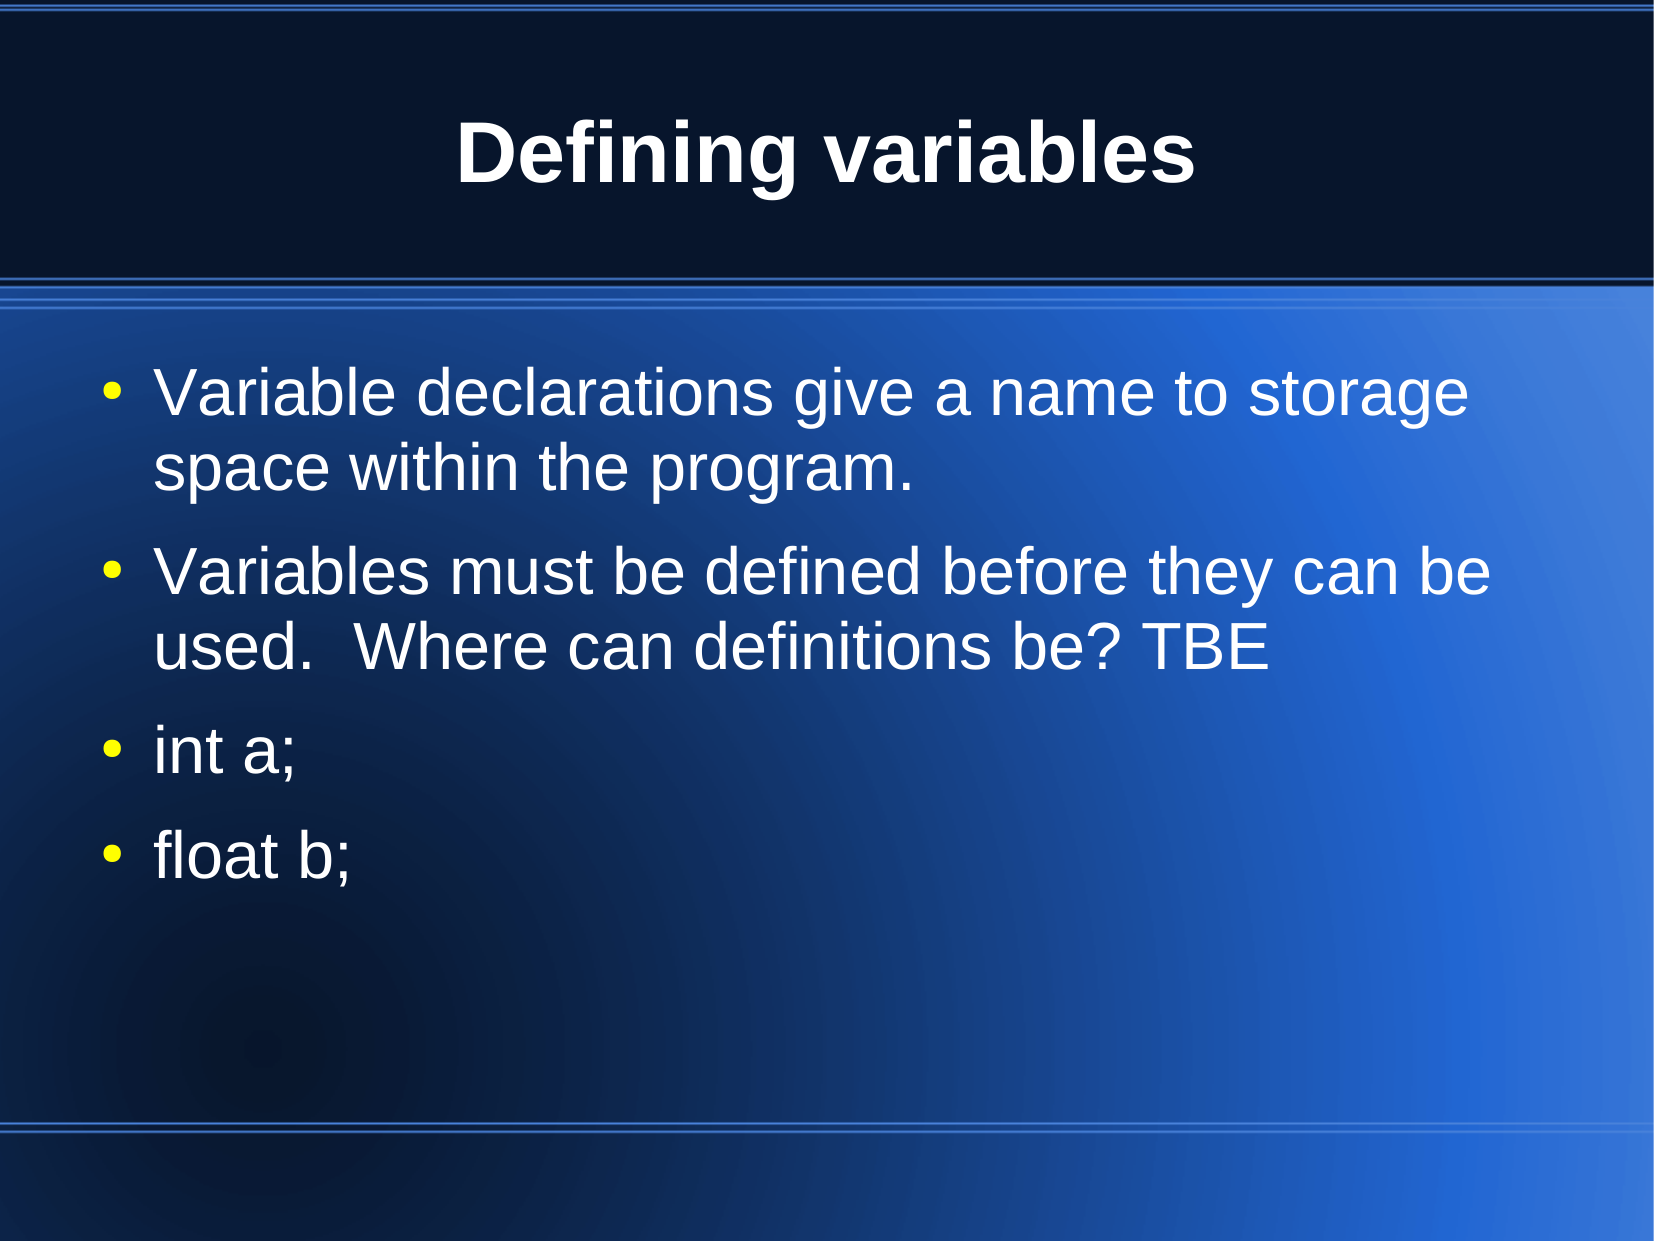

# Defining variables
Variable declarations give a name to storage space within the program.
Variables must be defined before they can be used. Where can definitions be? TBE
int a;
float b;